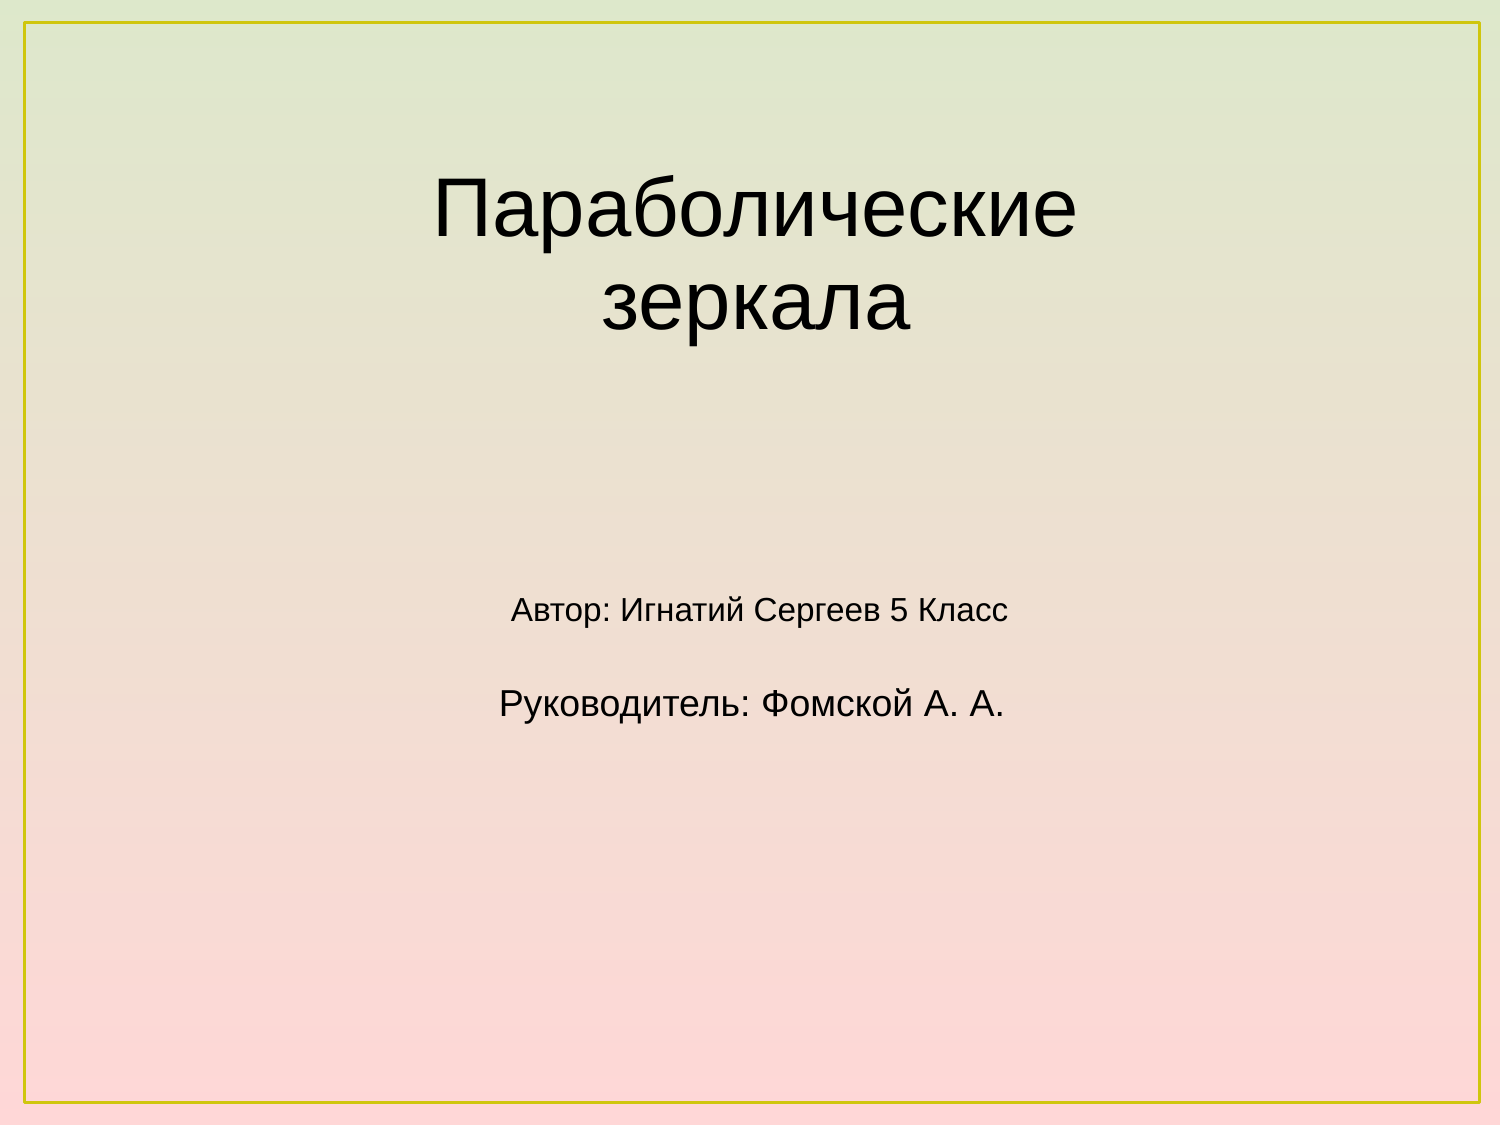

Параболические зеркала
Автор: Игнатий Сергеев 5 Класс
Руководитель: Фомской А. А.